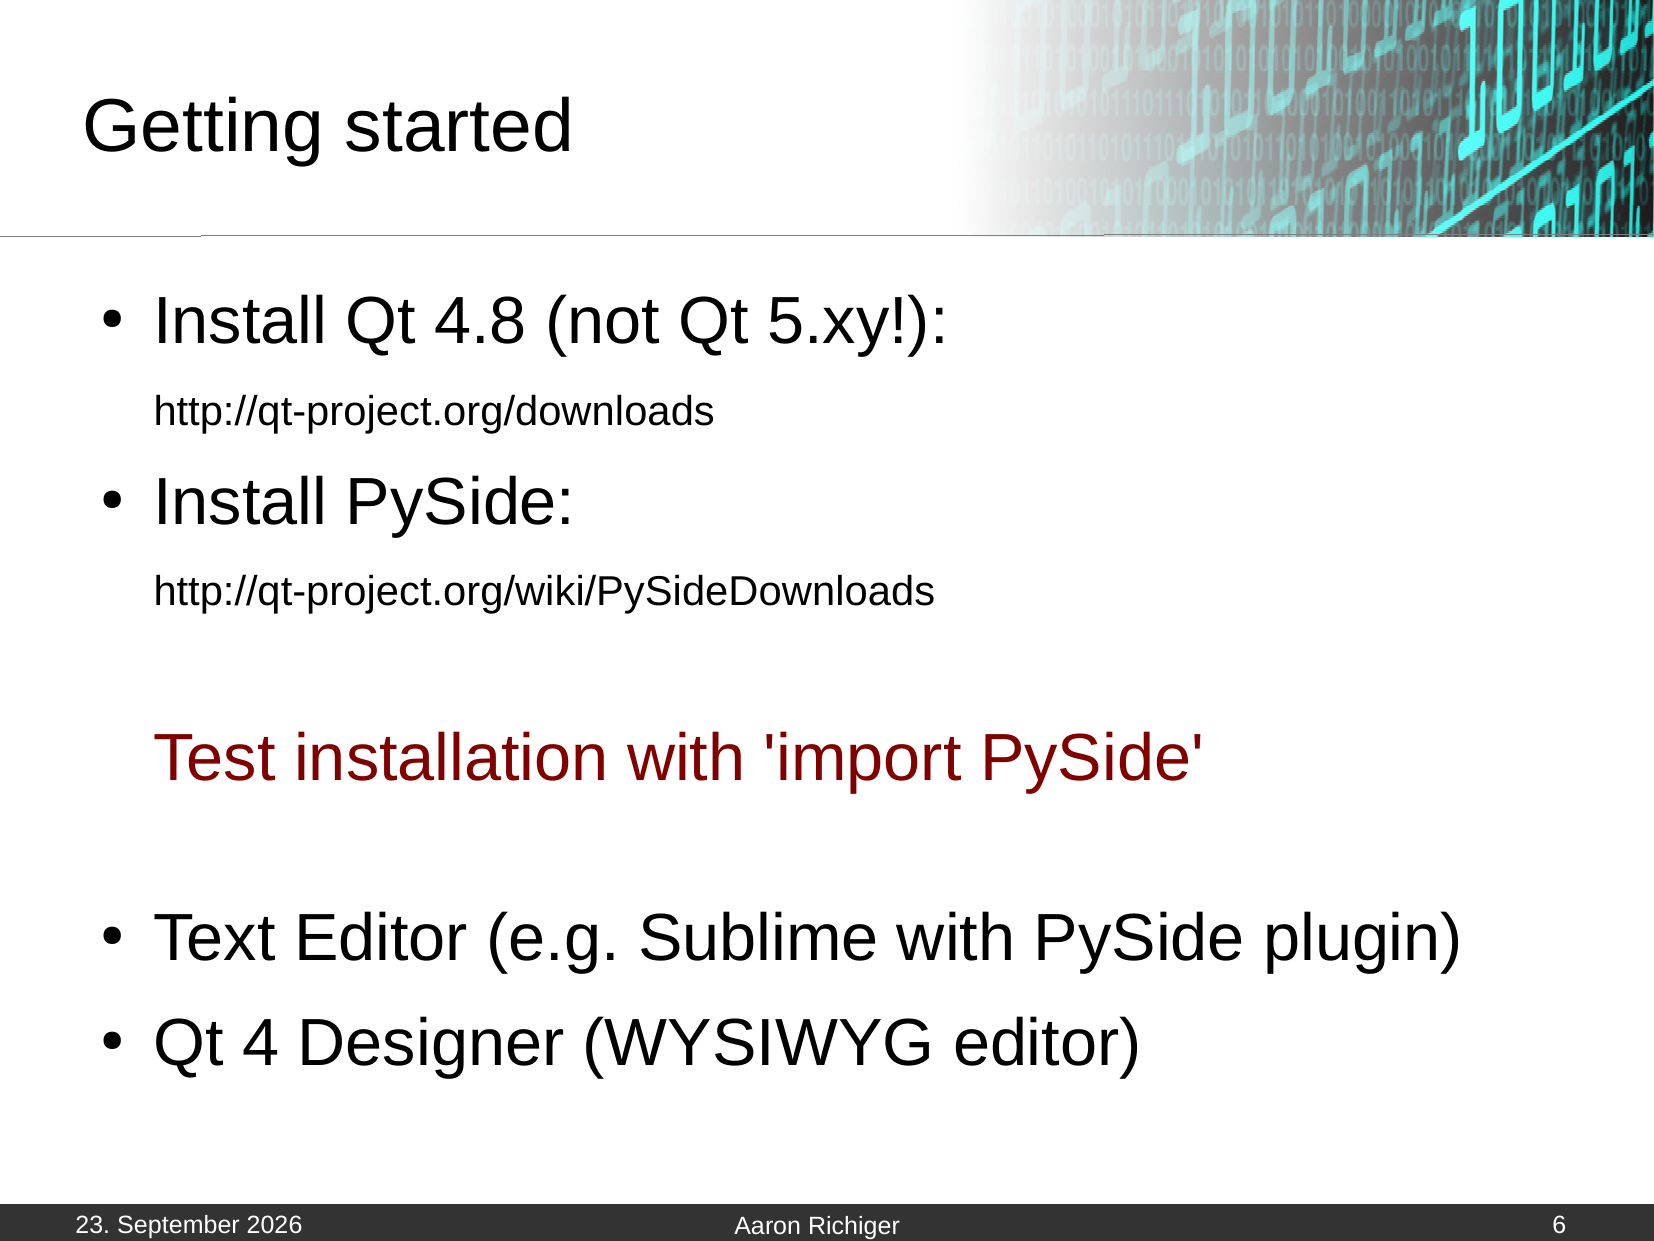

# Getting started
Install Qt 4.8 (not Qt 5.xy!):
http://qt-project.org/downloads
Install PySide:
http://qt-project.org/wiki/PySideDownloads
Test installation with 'import PySide'
Text Editor (e.g. Sublime with PySide plugin)
Qt 4 Designer (WYSIWYG editor)
6
Aaron Richiger